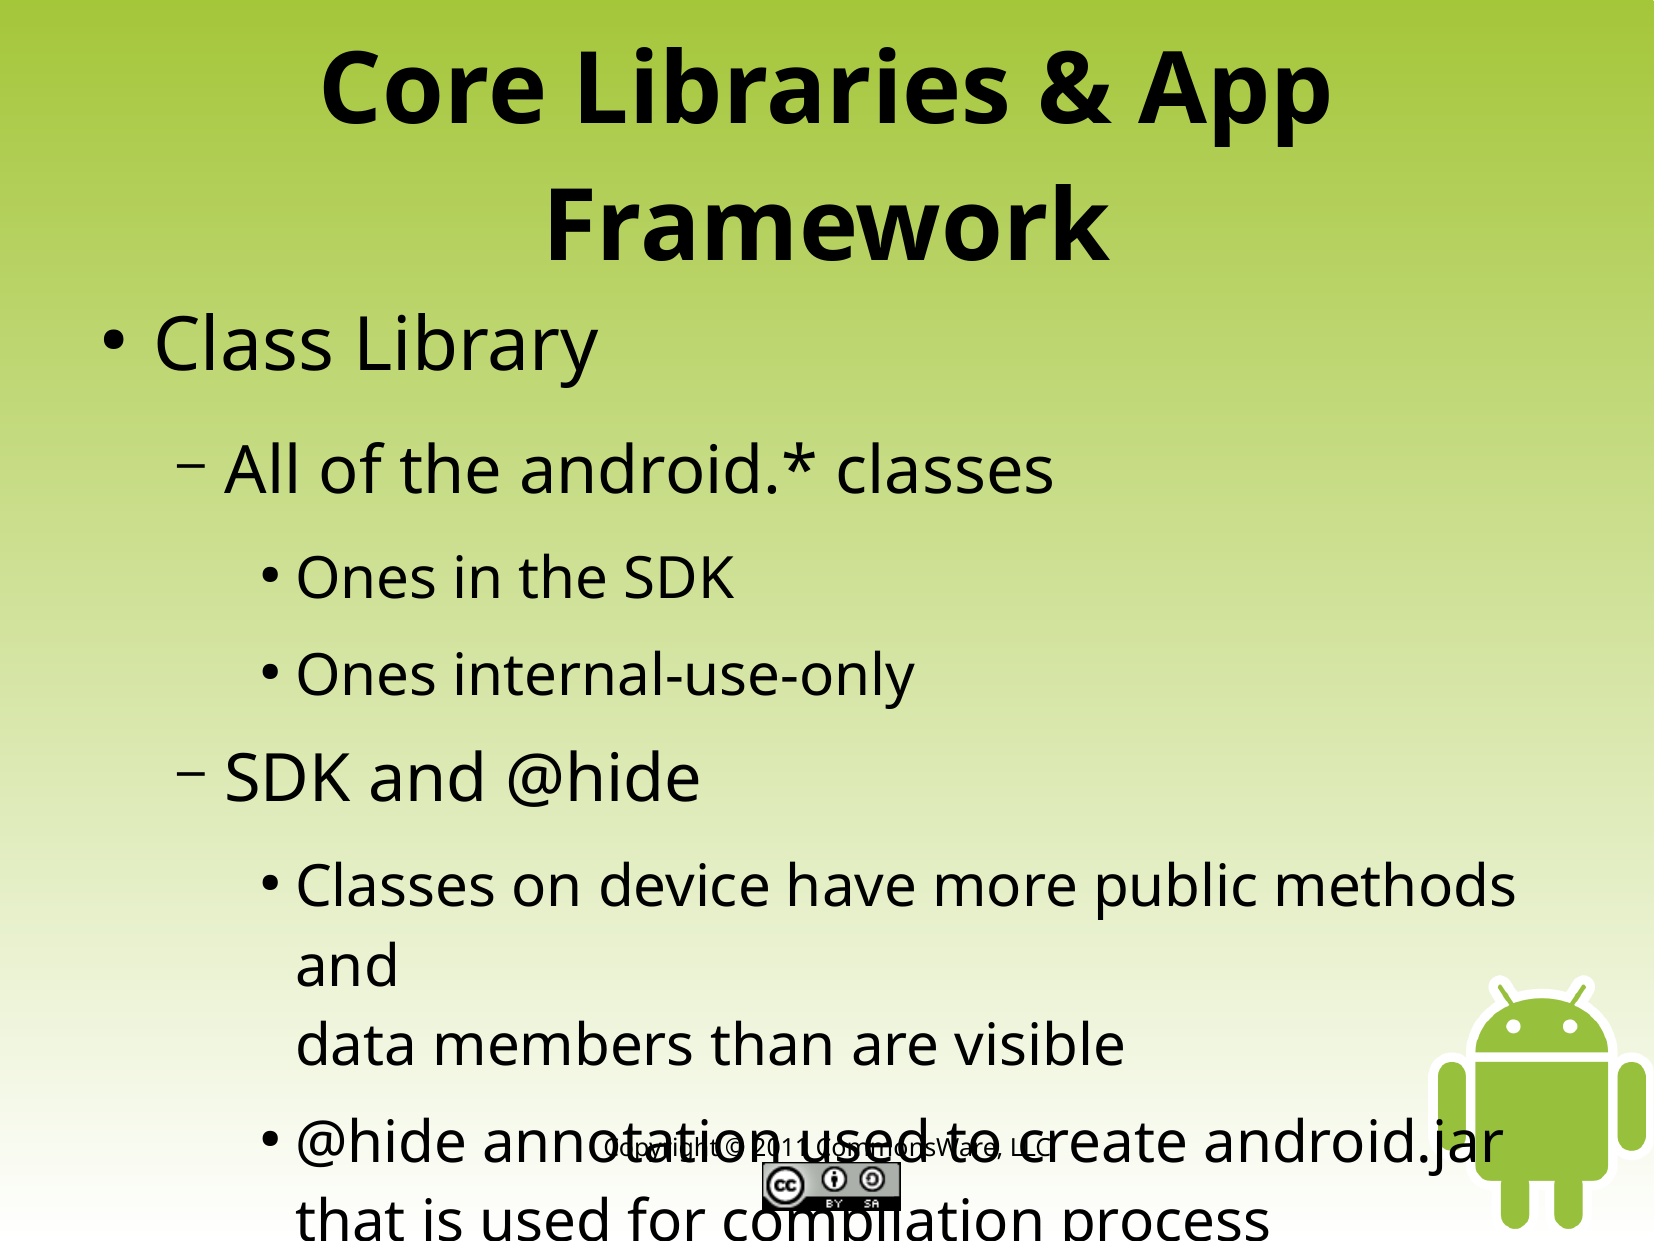

# Core Libraries & App Framework
Class Library
All of the android.* classes
Ones in the SDK
Ones internal-use-only
SDK and @hide
Classes on device have more public methods and
data members than are visible
@hide annotation used to create android.jar
that is used for compilation process